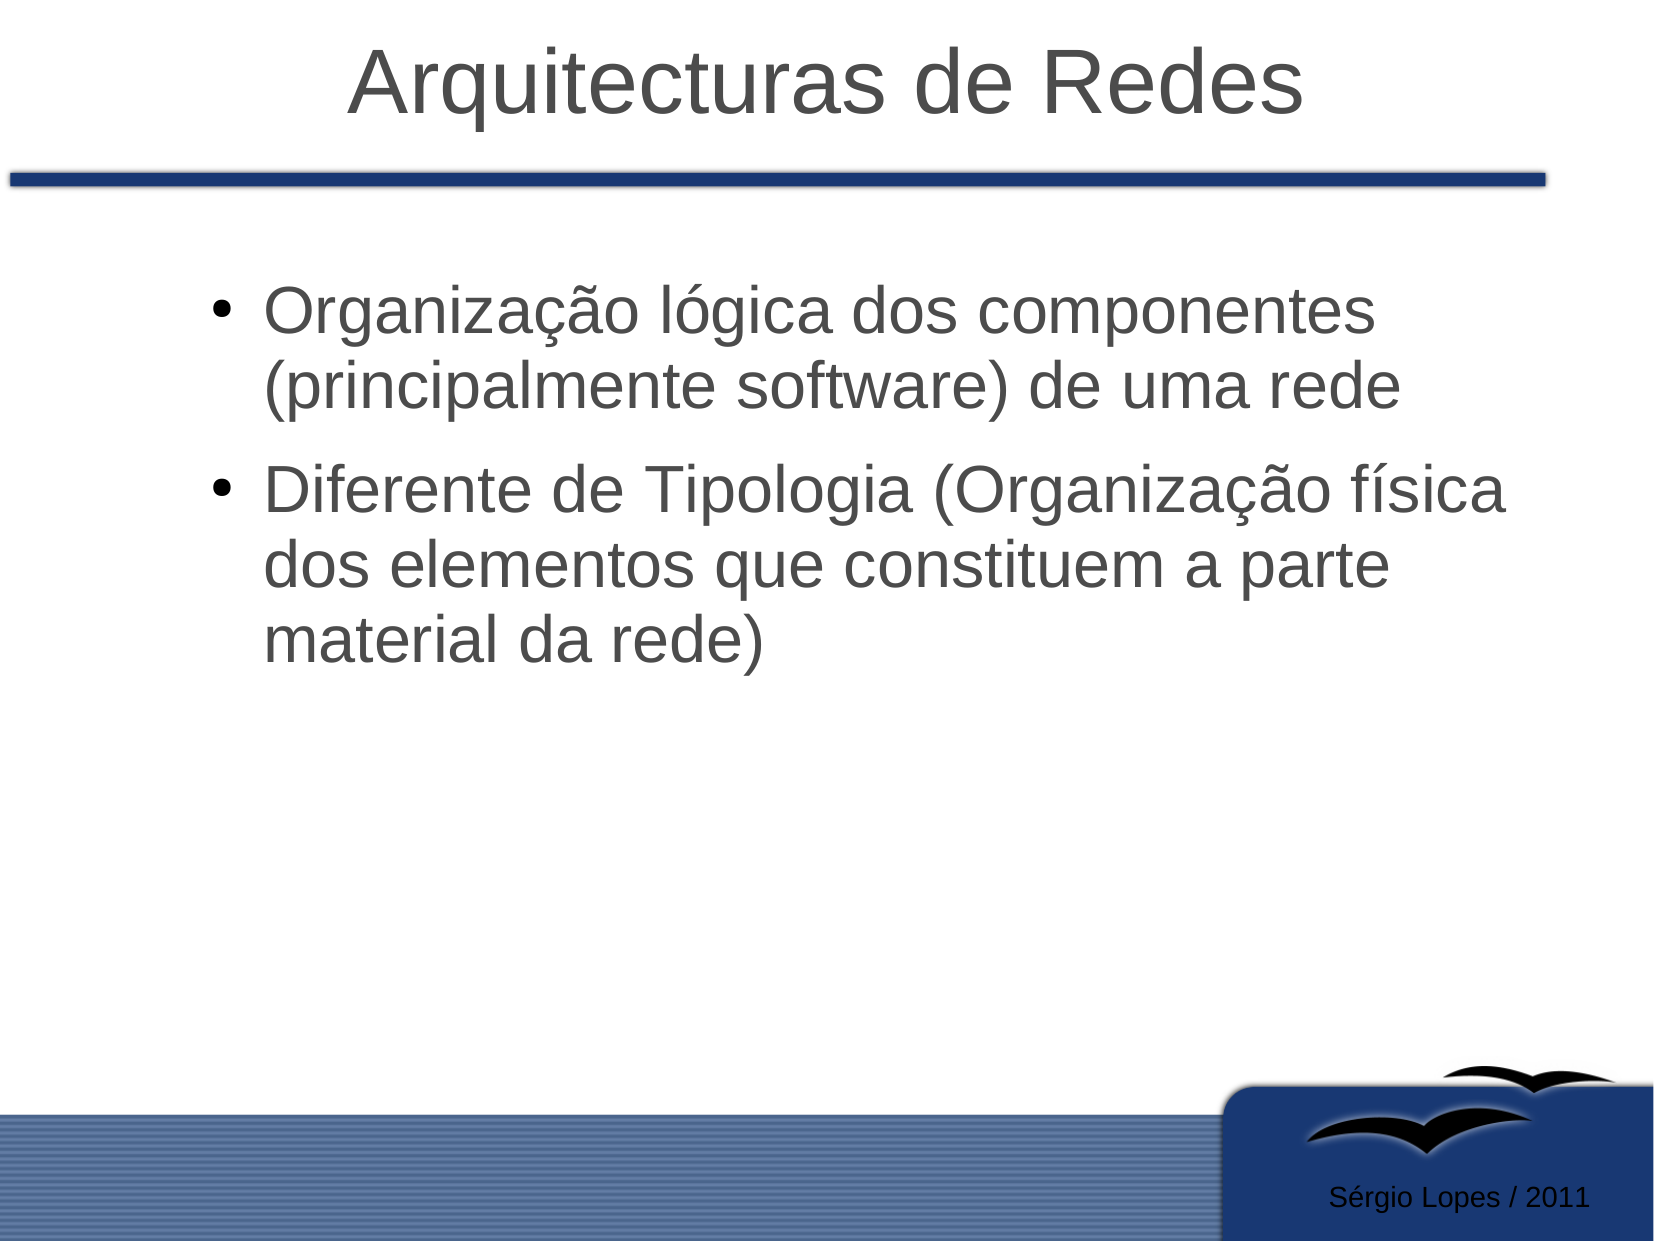

# Arquitecturas de Redes
Organização lógica dos componentes (principalmente software) de uma rede
Diferente de Tipologia (Organização física dos elementos que constituem a parte material da rede)
Sérgio Lopes / 2011